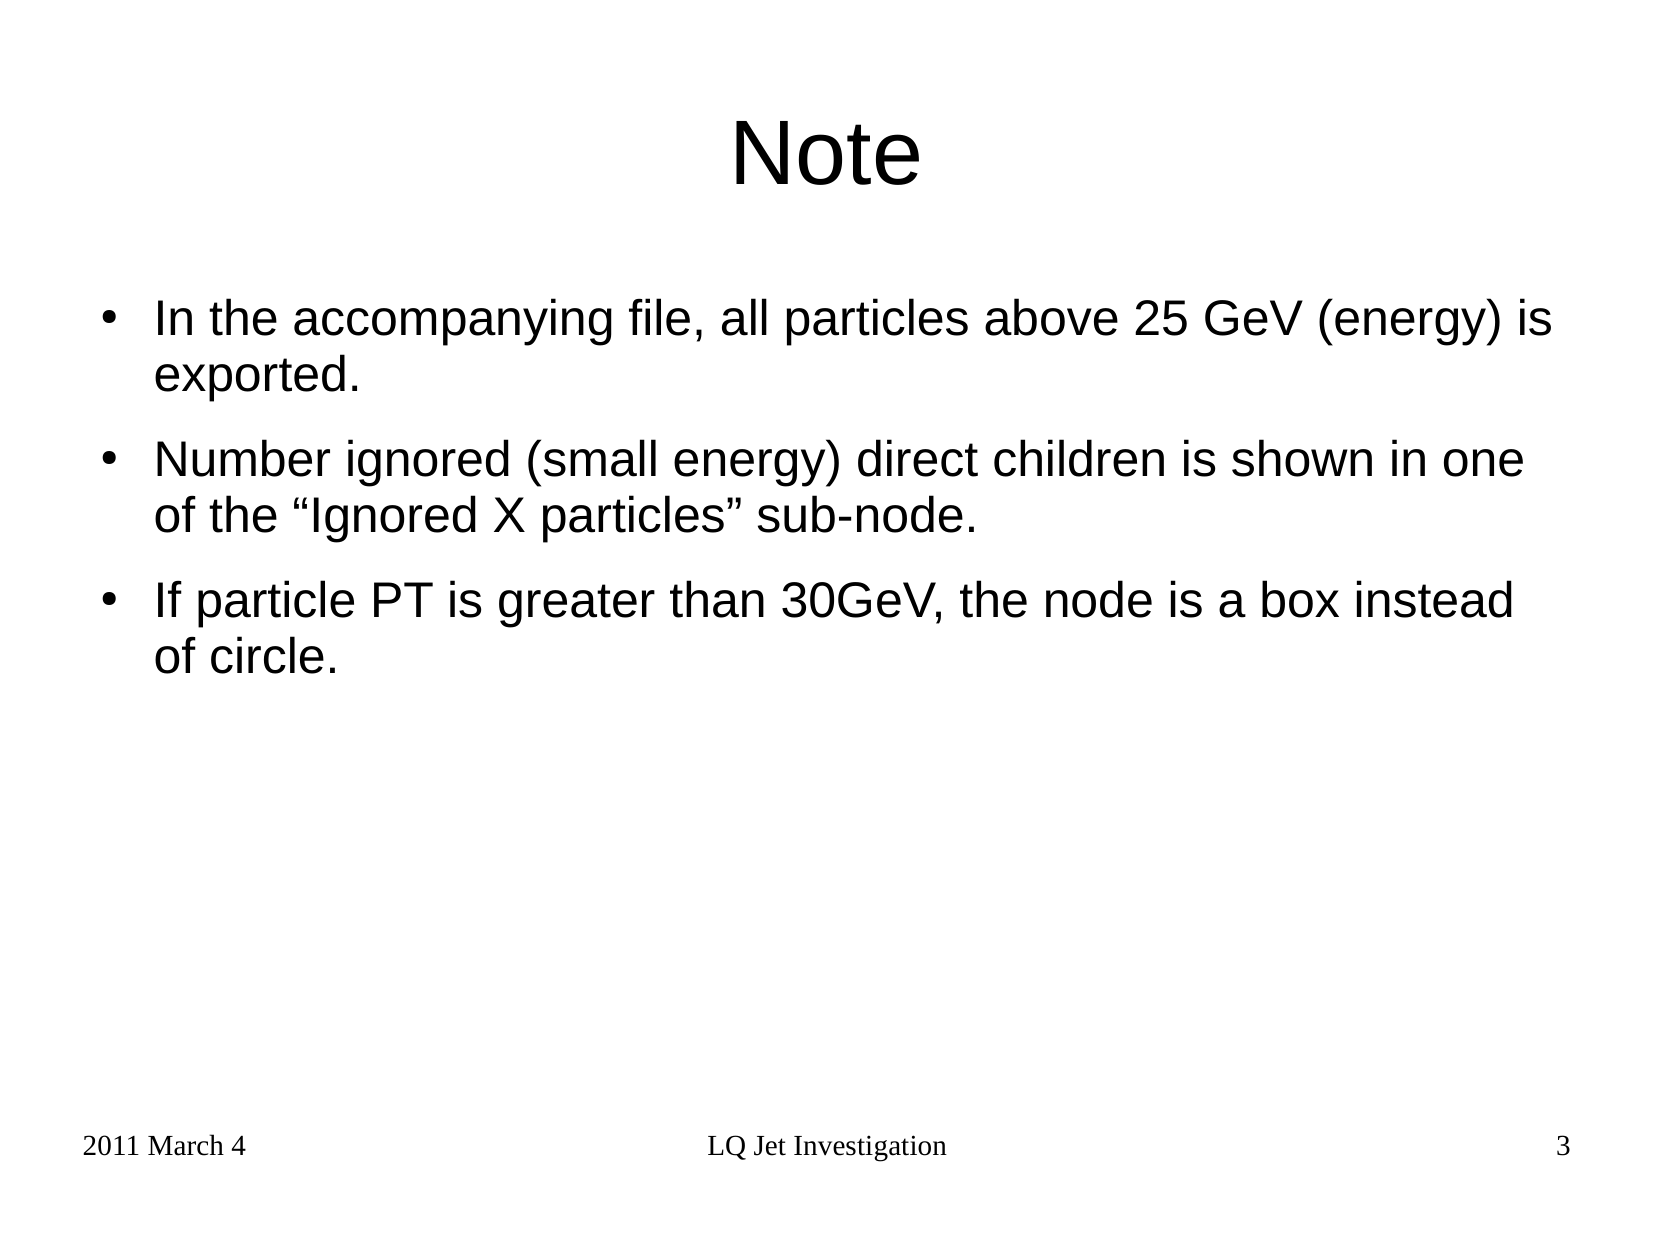

# Note
In the accompanying file, all particles above 25 GeV (energy) is exported.
Number ignored (small energy) direct children is shown in one of the “Ignored X particles” sub-node.
If particle PT is greater than 30GeV, the node is a box instead of circle.
2011 March 4
LQ Jet Investigation
3